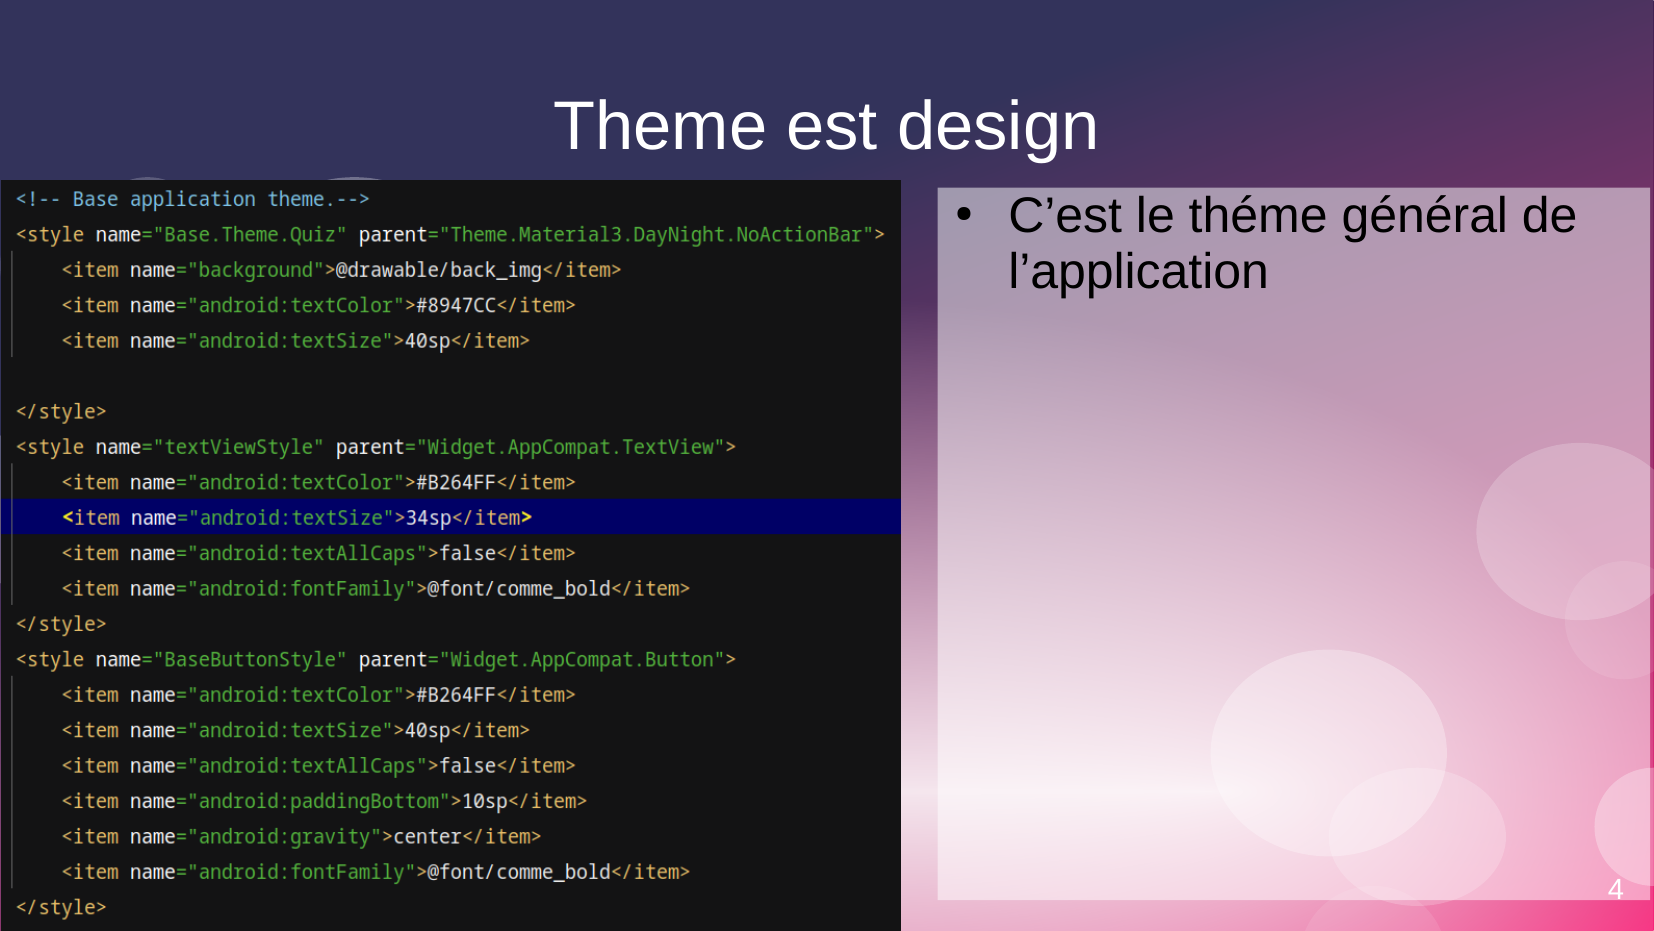

# Theme est design
C’est le théme général de l’application
4